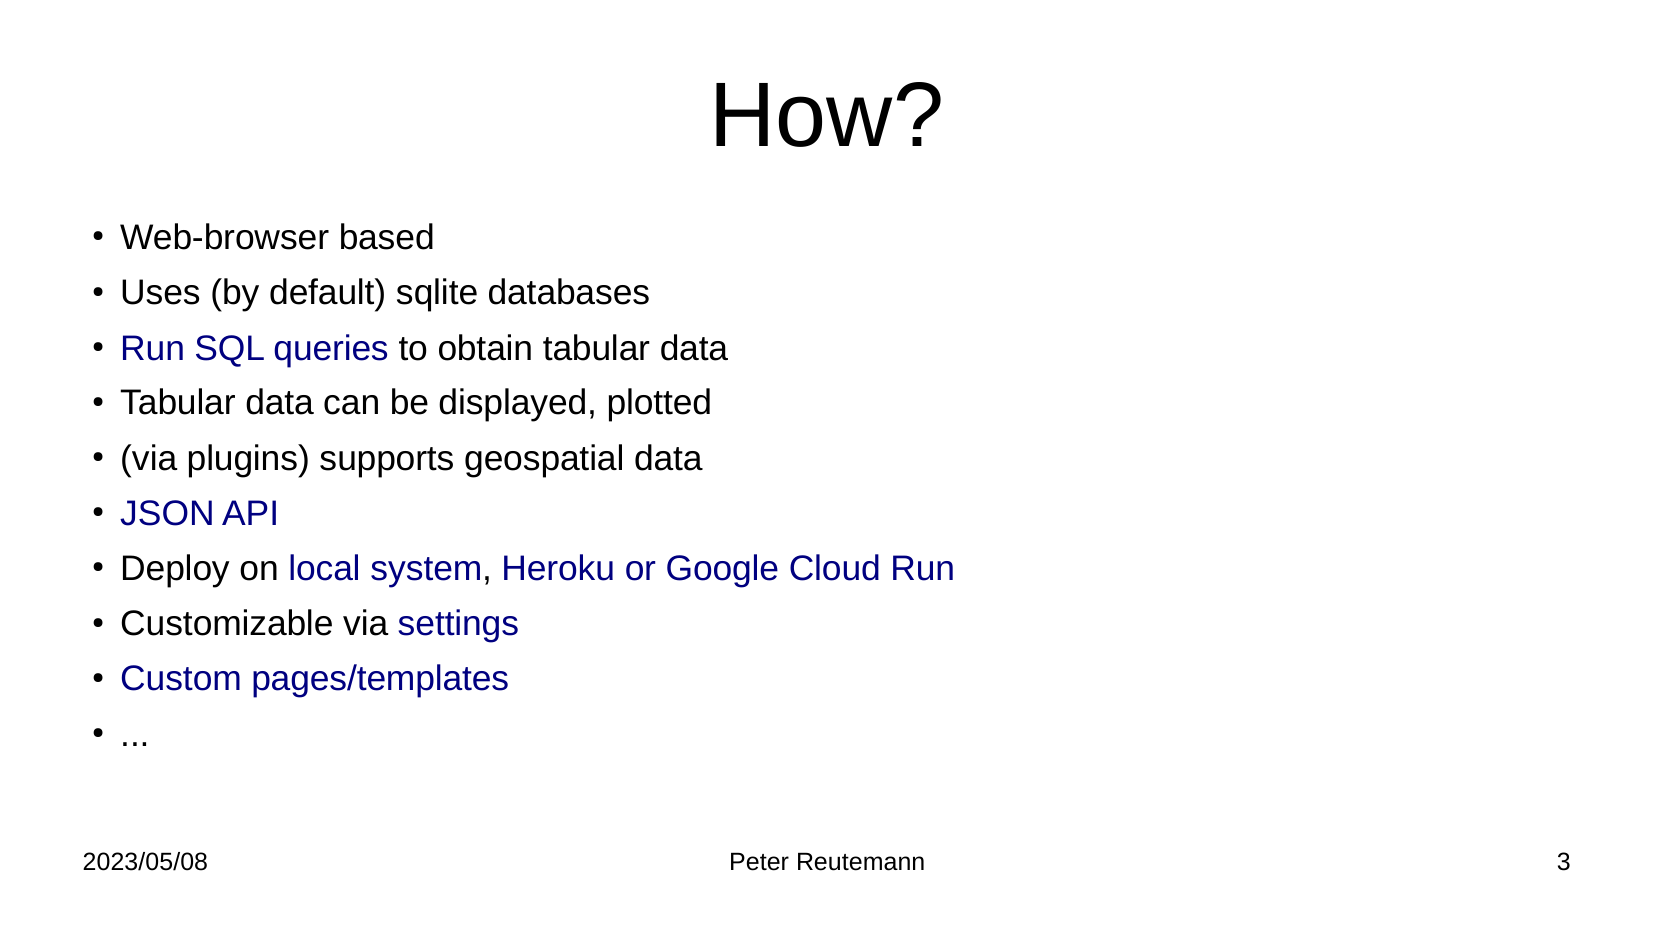

# How?
Web-browser based
Uses (by default) sqlite databases
Run SQL queries to obtain tabular data
Tabular data can be displayed, plotted
(via plugins) supports geospatial data
JSON API
Deploy on local system, Heroku or Google Cloud Run
Customizable via settings
Custom pages/templates
...
2023/05/08
Peter Reutemann
3